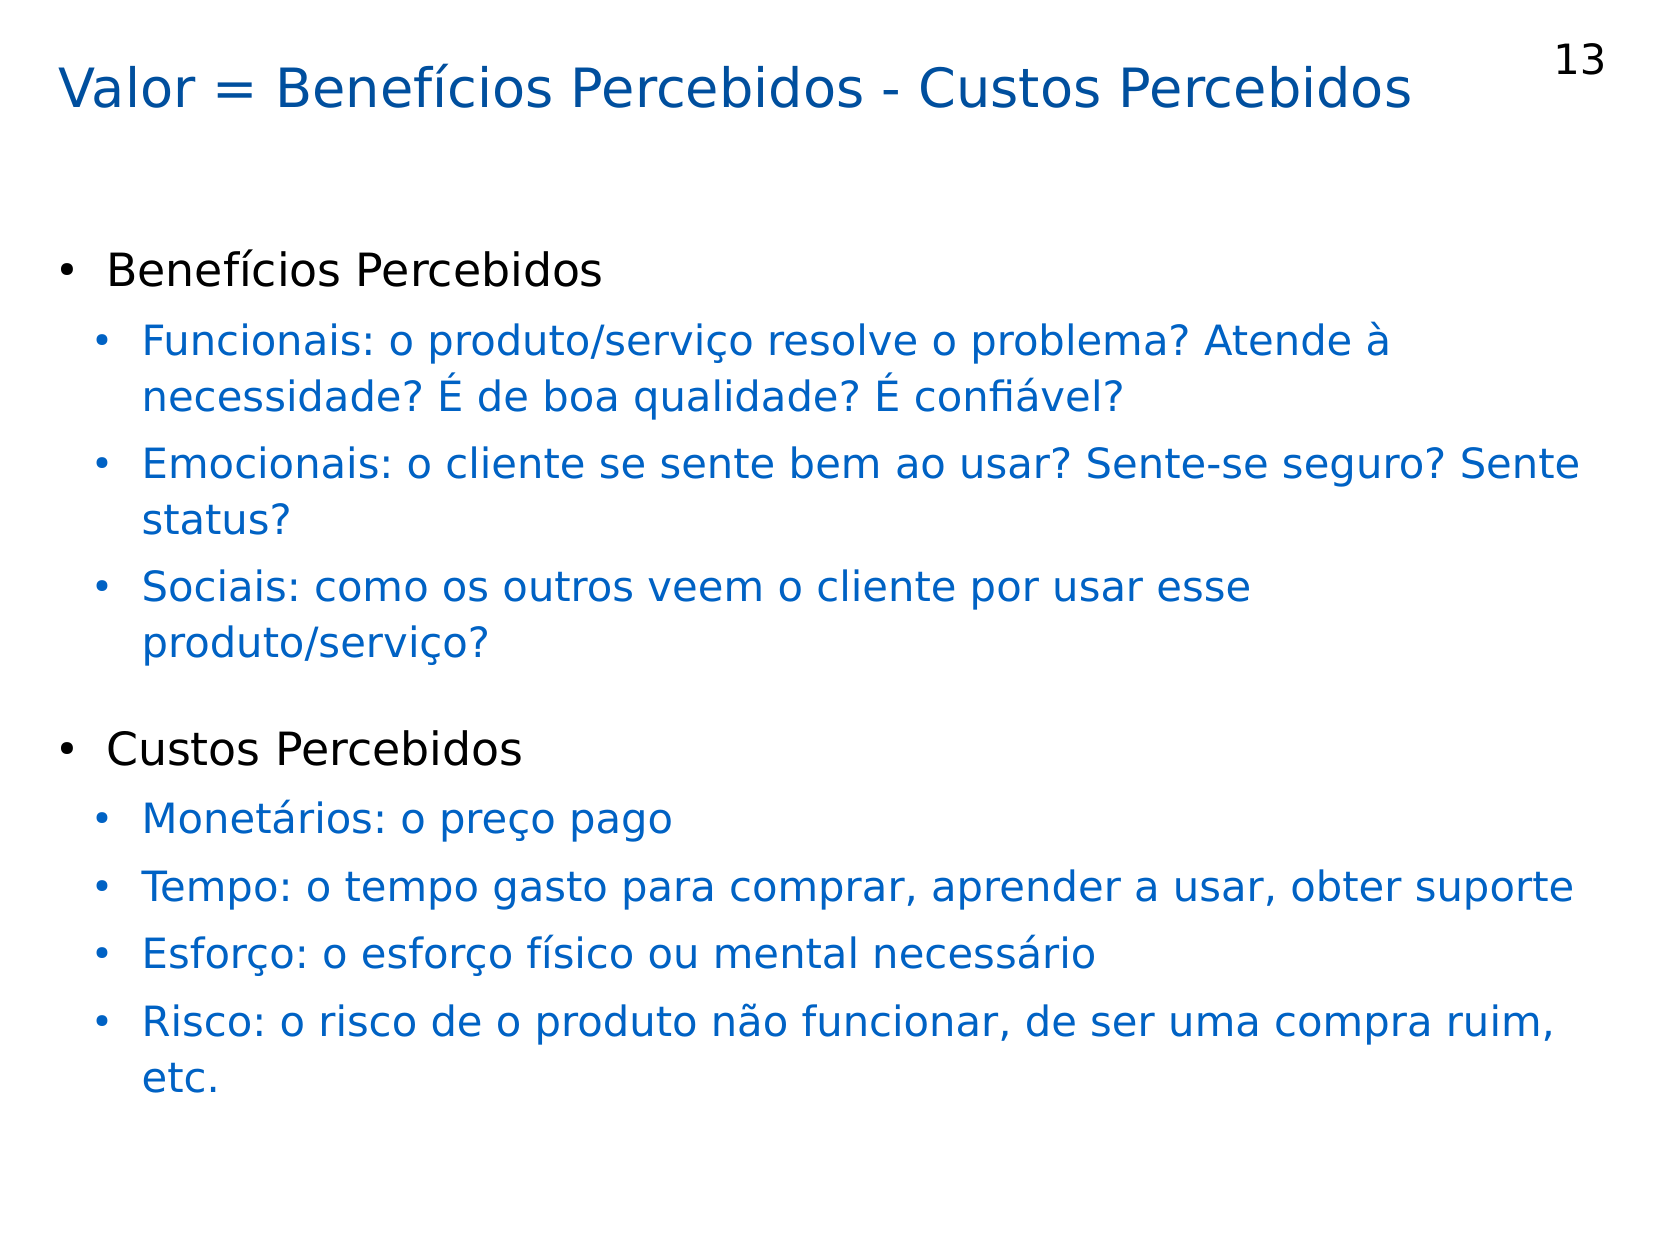

# Valor = Benefícios Percebidos - Custos Percebidos
13
Benefícios Percebidos
Funcionais: o produto/serviço resolve o problema? Atende à necessidade? É de boa qualidade? É confiável?
Emocionais: o cliente se sente bem ao usar? Sente-se seguro? Sente status?
Sociais: como os outros veem o cliente por usar esse produto/serviço?
Custos Percebidos
Monetários: o preço pago
Tempo: o tempo gasto para comprar, aprender a usar, obter suporte
Esforço: o esforço físico ou mental necessário
Risco: o risco de o produto não funcionar, de ser uma compra ruim, etc.